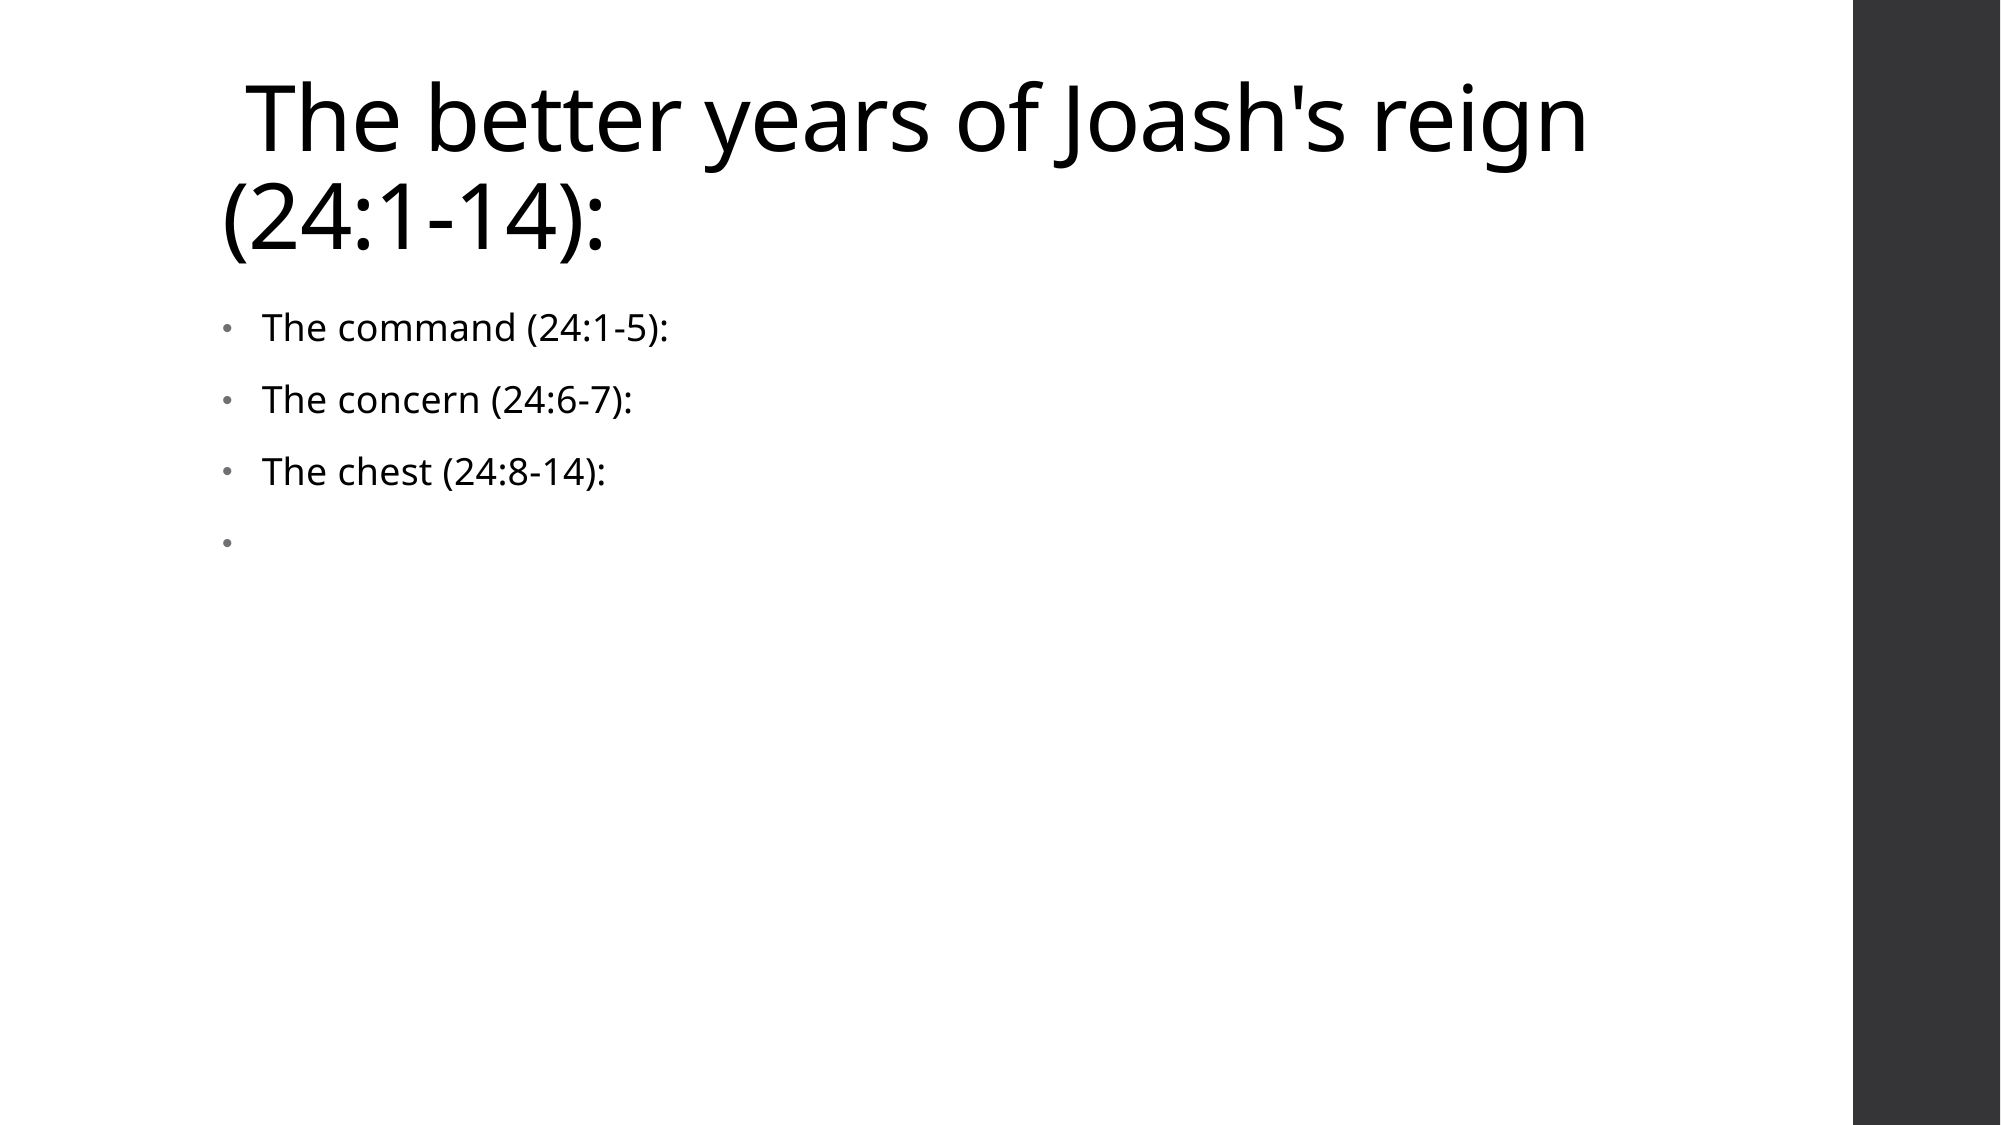

# The better years of Joash's reign (24:1-14):
 The command (24:1-5):
 The concern (24:6-7):
 The chest (24:8-14):